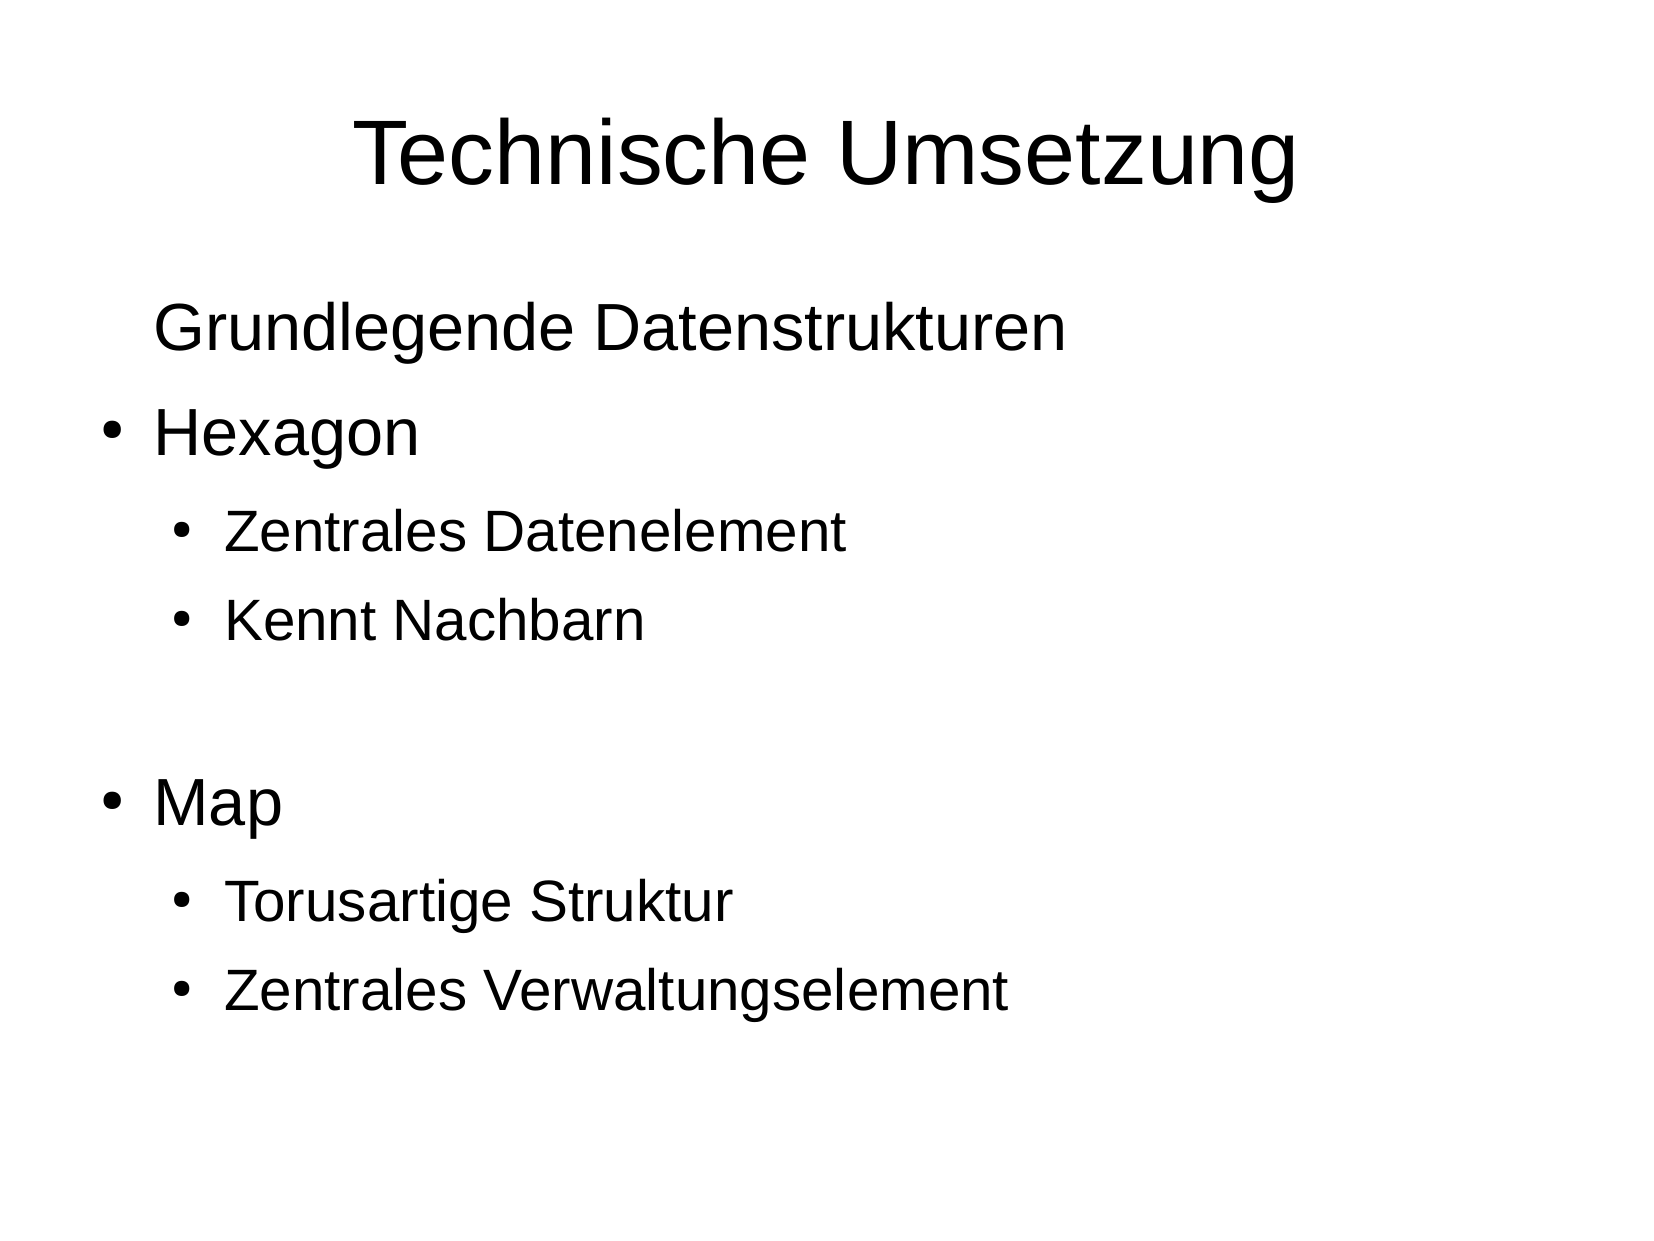

# Technische Umsetzung
Grundlegende Datenstrukturen
Hexagon
Zentrales Datenelement
Kennt Nachbarn
Map
Torusartige Struktur
Zentrales Verwaltungselement